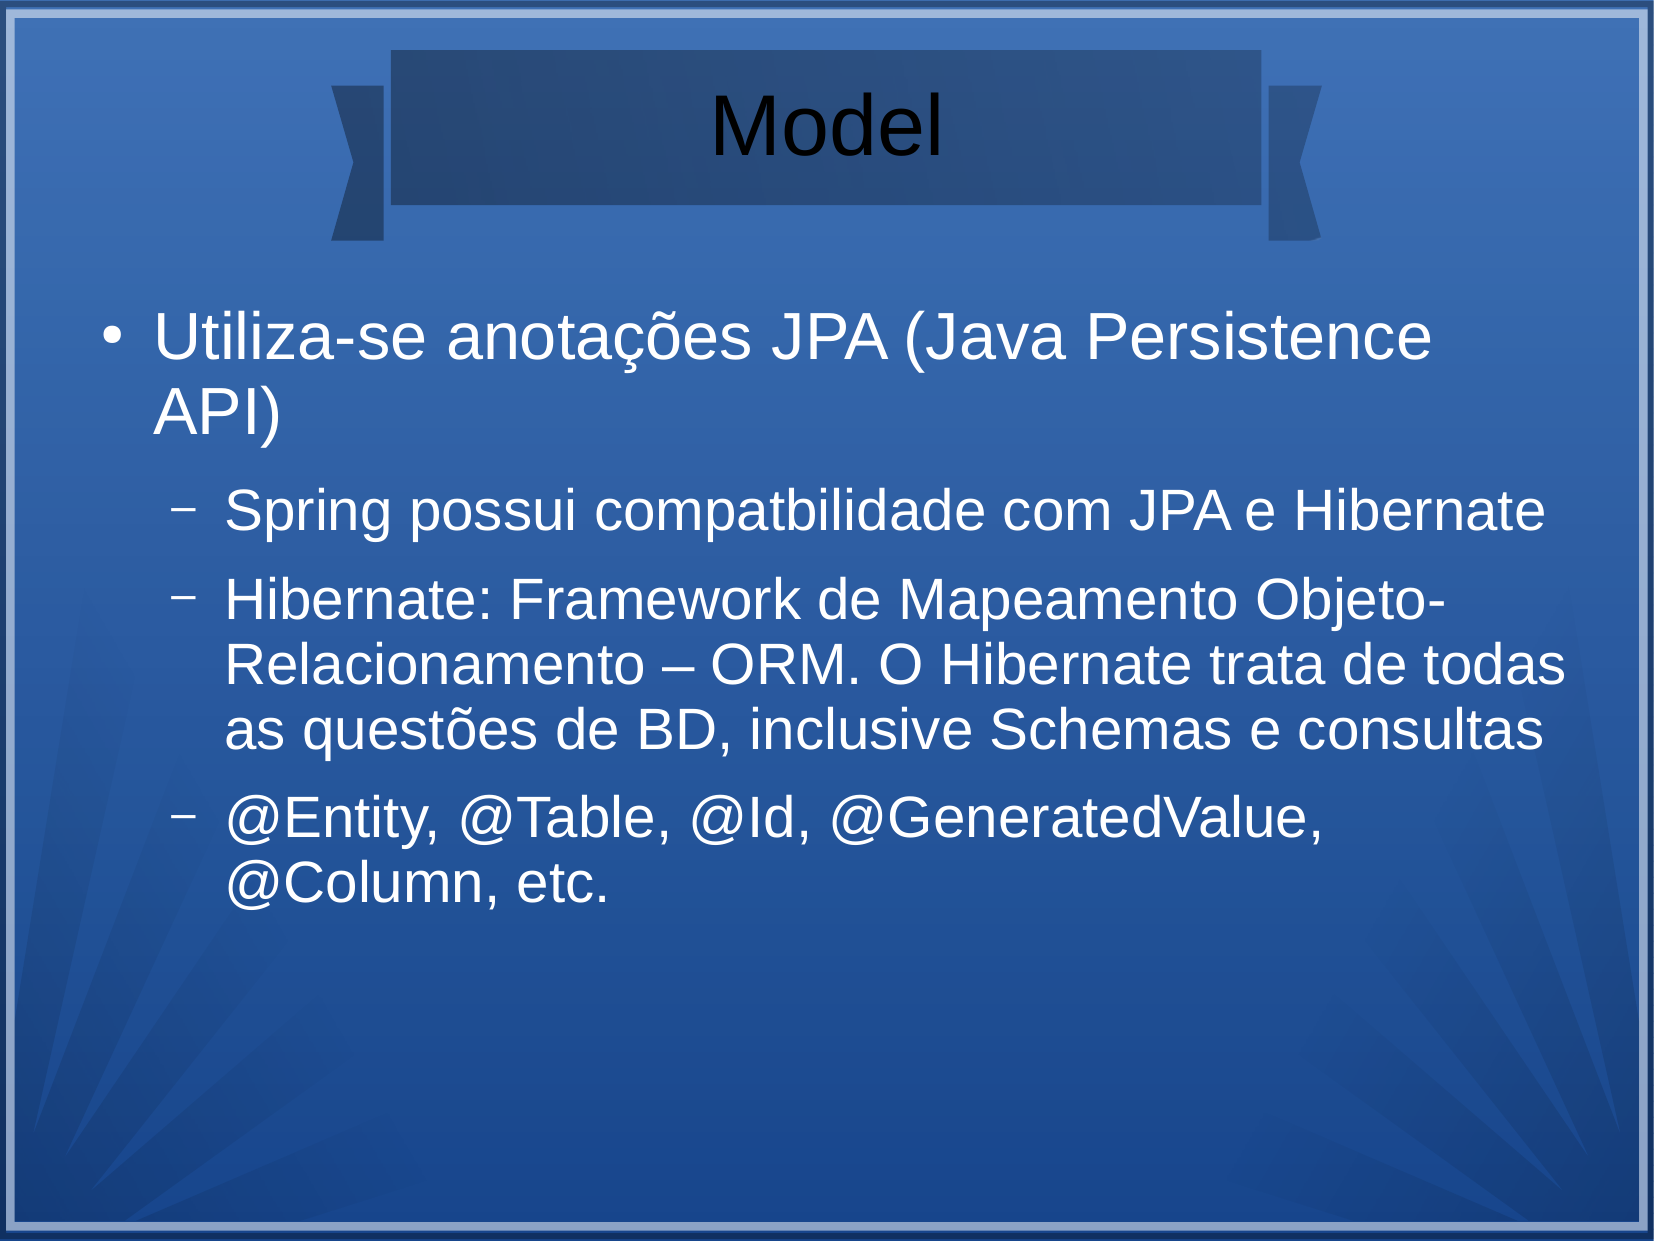

# Model
Utiliza-se anotações JPA (Java Persistence API)
Spring possui compatbilidade com JPA e Hibernate
Hibernate: Framework de Mapeamento Objeto-Relacionamento – ORM. O Hibernate trata de todas as questões de BD, inclusive Schemas e consultas
@Entity, @Table, @Id, @GeneratedValue, @Column, etc.